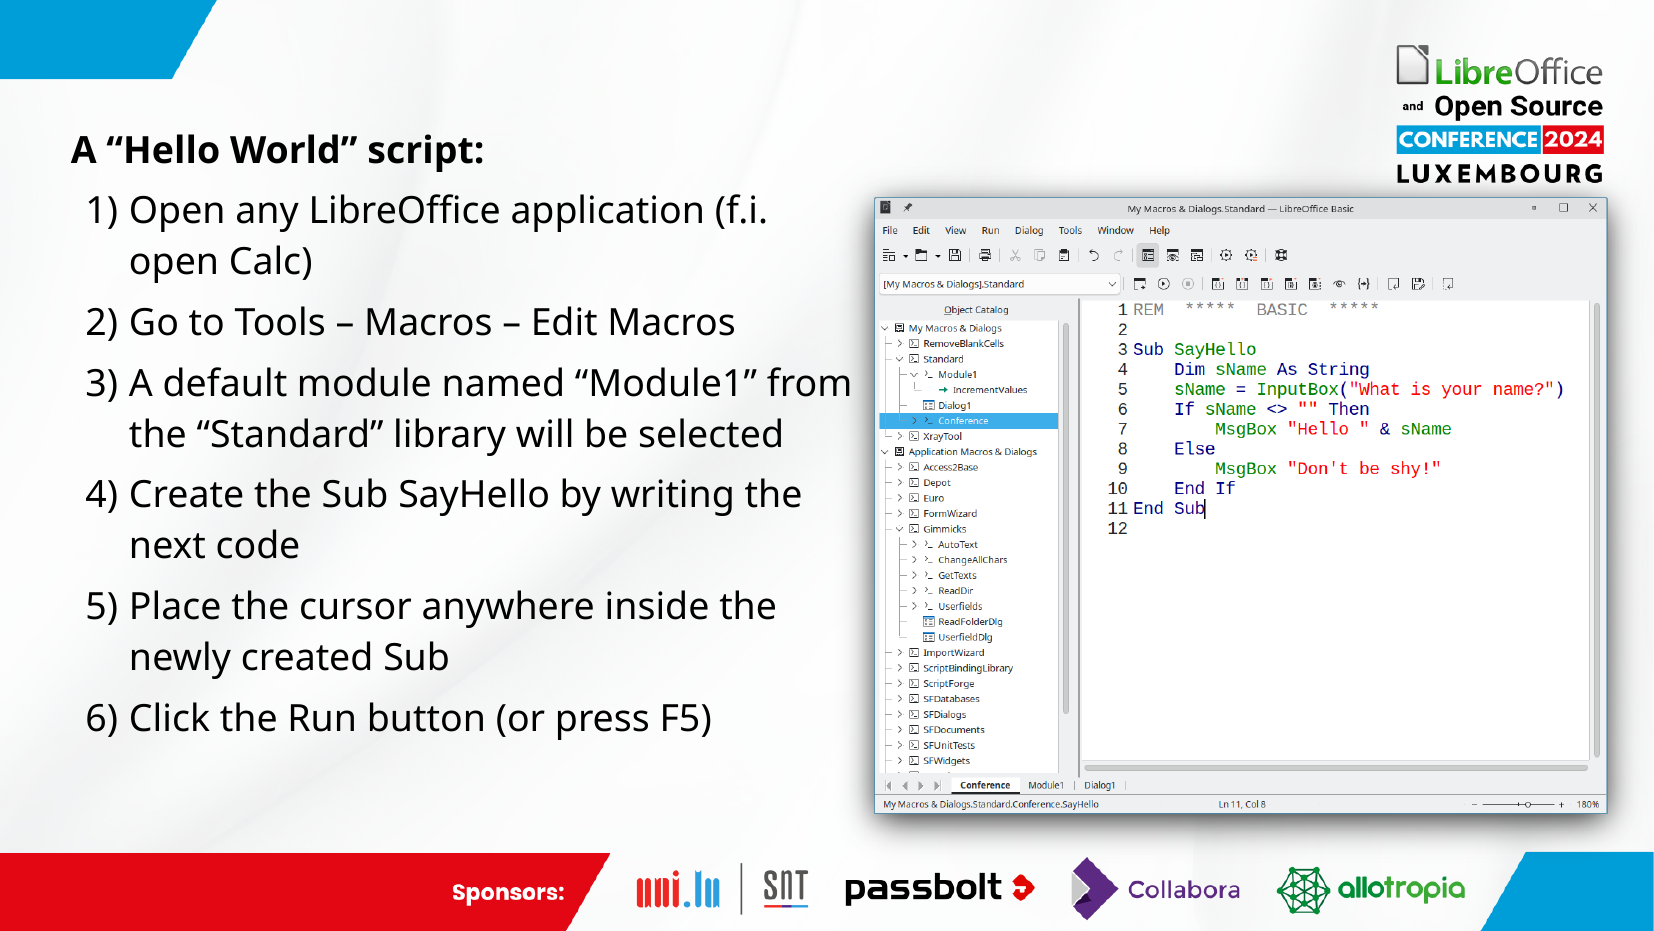

# A “Hello World” script:
Open any LibreOffice application (f.i. open Calc)
Go to Tools – Macros – Edit Macros
A default module named “Module1” from the “Standard” library will be selected
Create the Sub SayHello by writing the next code
Place the cursor anywhere inside the newly created Sub
Click the Run button (or press F5)